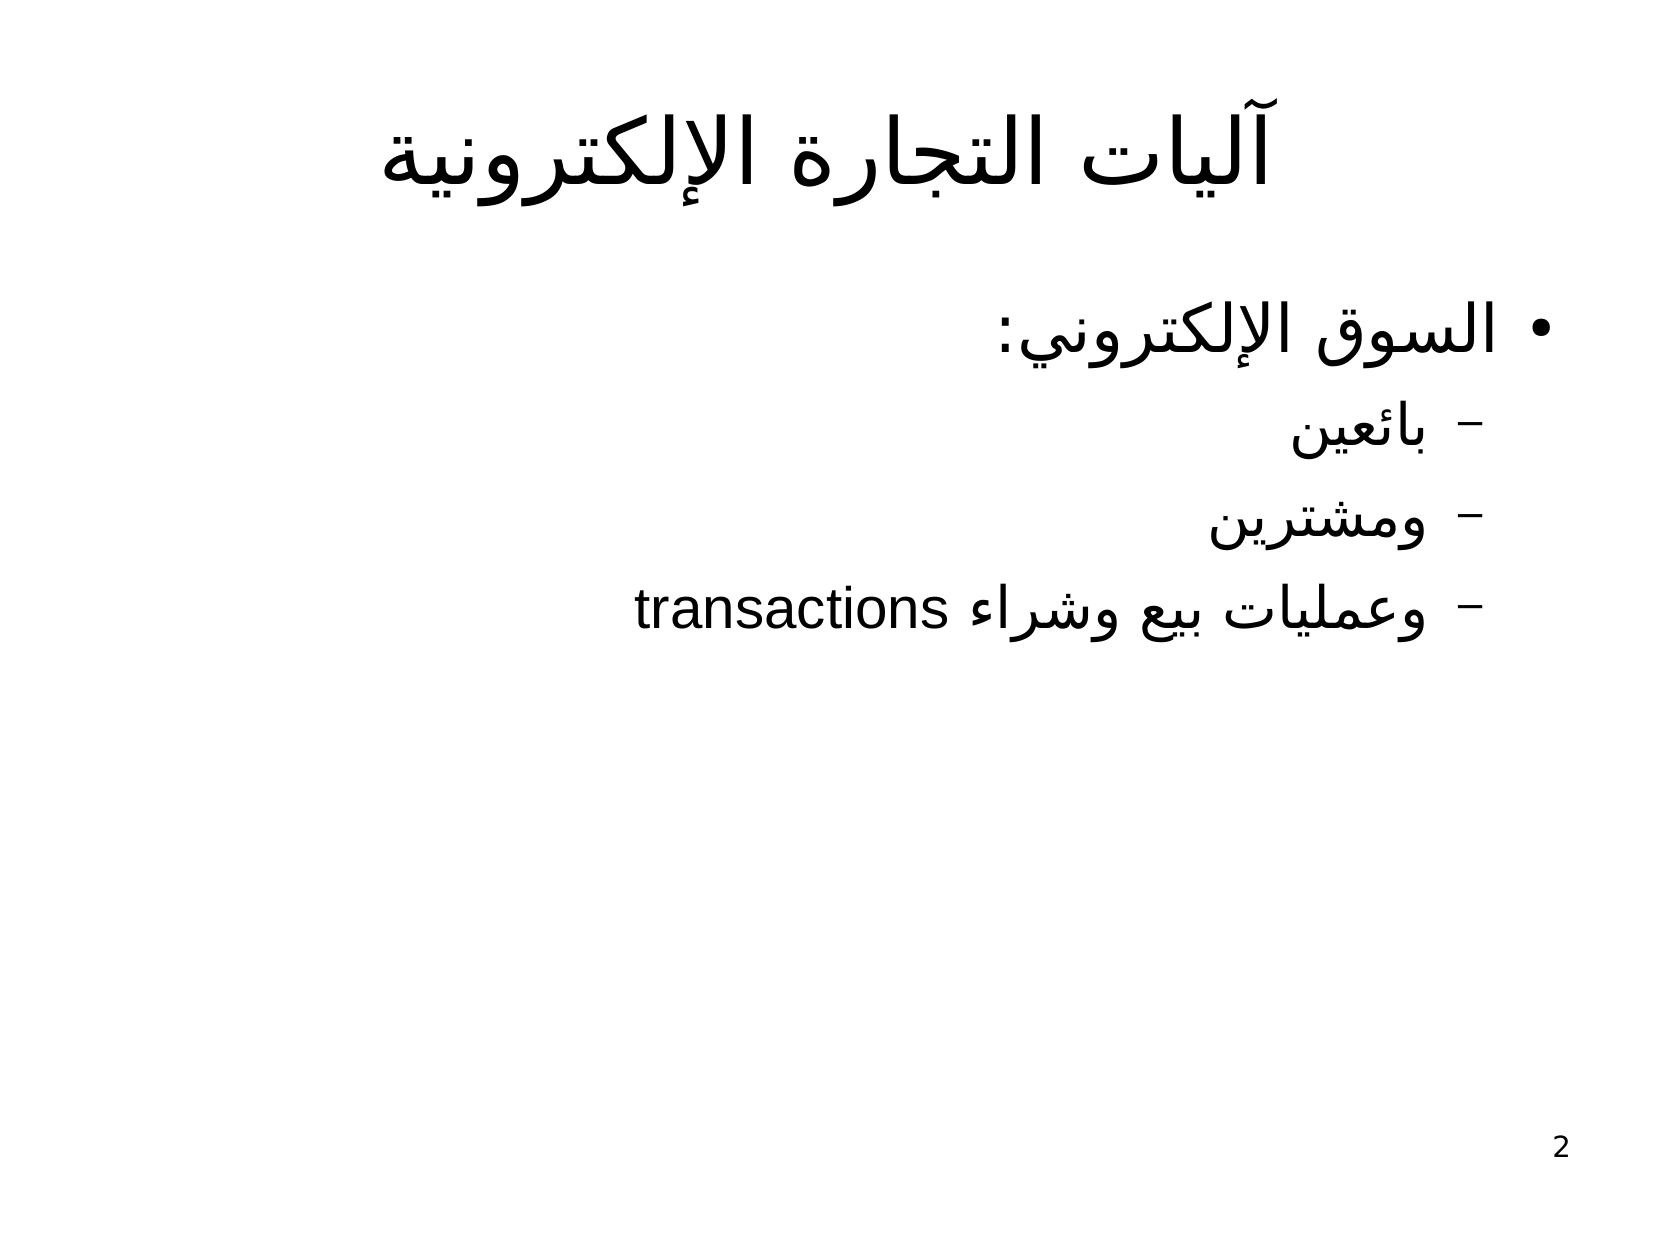

# آليات التجارة الإلكترونية
السوق الإلكتروني:
بائعين
ومشترين
وعمليات بيع وشراء transactions
2